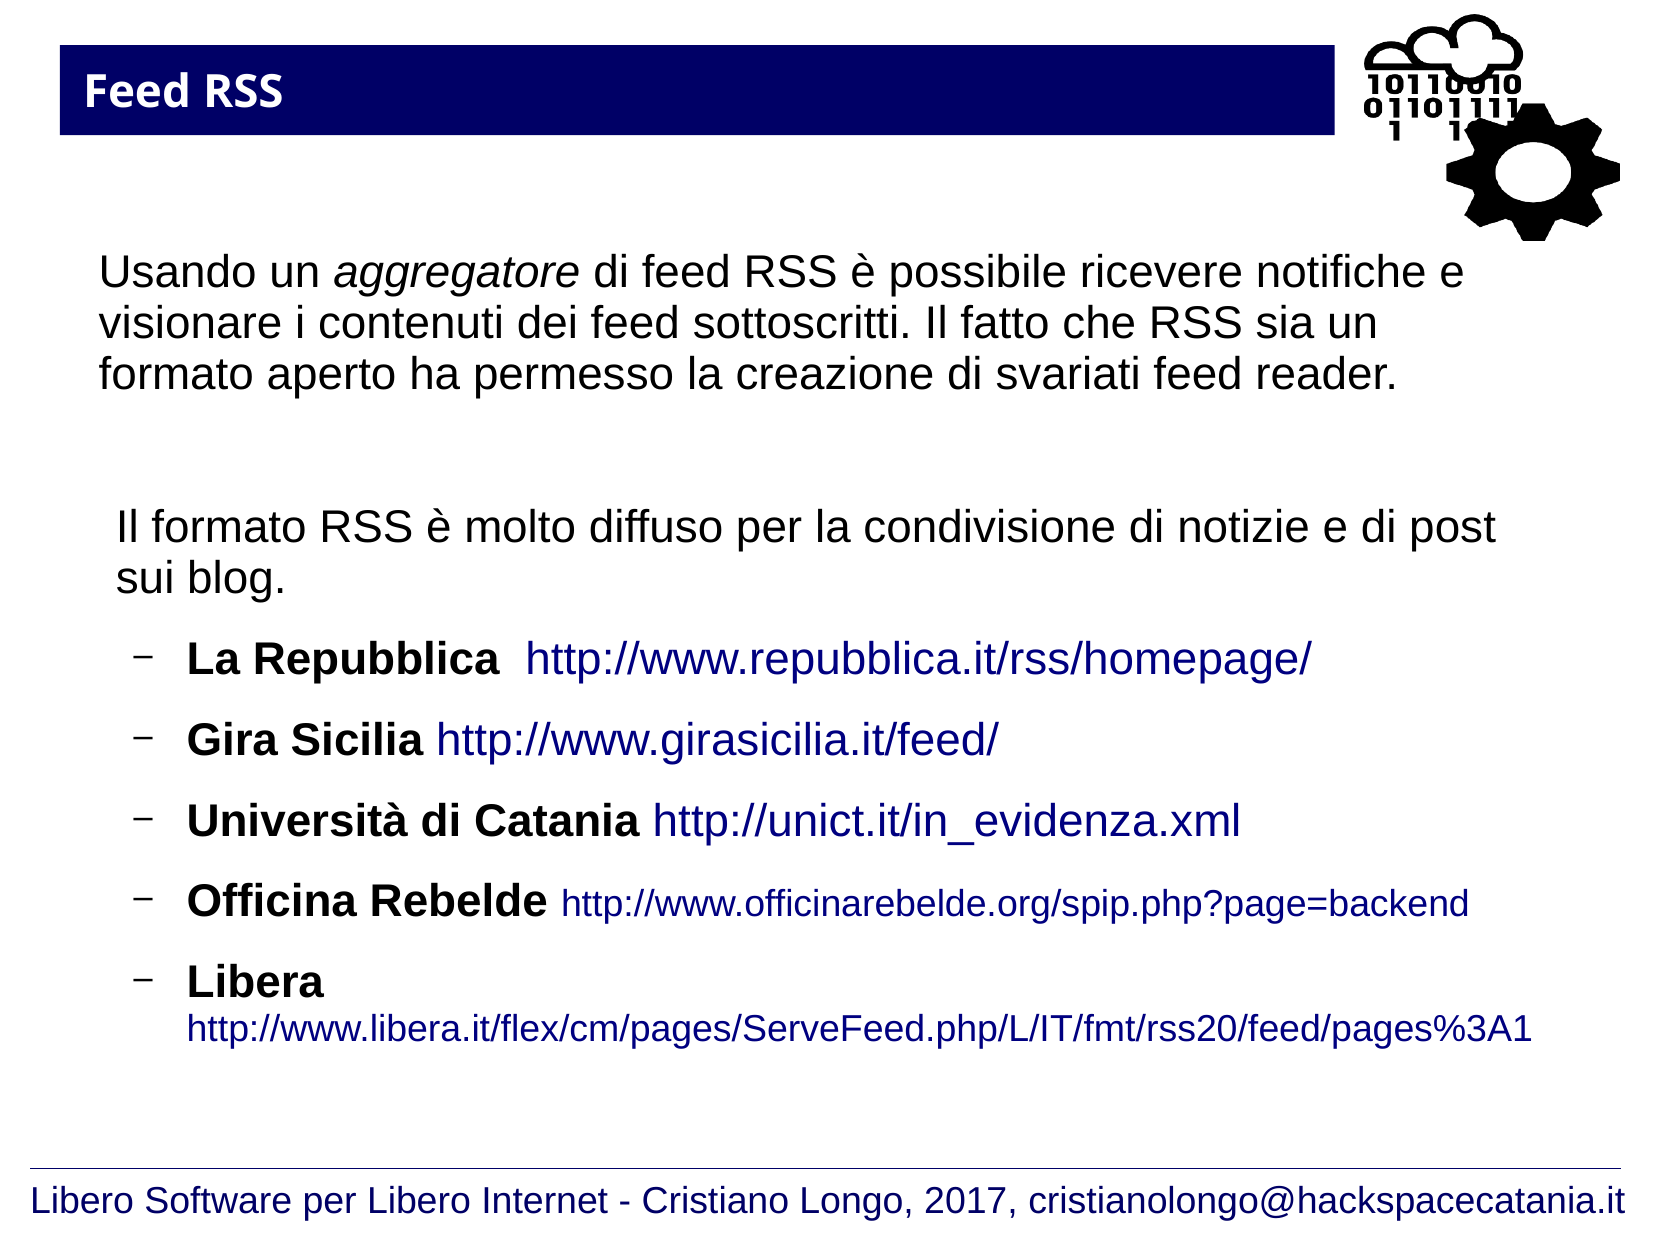

# Feed RSS
Usando un aggregatore di feed RSS è possibile ricevere notifiche e visionare i contenuti dei feed sottoscritti. Il fatto che RSS sia un formato aperto ha permesso la creazione di svariati feed reader.
Il formato RSS è molto diffuso per la condivisione di notizie e di post sui blog.
La Repubblica http://www.repubblica.it/rss/homepage/
Gira Sicilia http://www.girasicilia.it/feed/
Università di Catania http://unict.it/in_evidenza.xml
Officina Rebelde http://www.officinarebelde.org/spip.php?page=backend
Libera http://www.libera.it/flex/cm/pages/ServeFeed.php/L/IT/fmt/rss20/feed/pages%3A1
Libero Software per Libero Internet - Cristiano Longo, 2017, cristianolongo@hackspacecatania.it